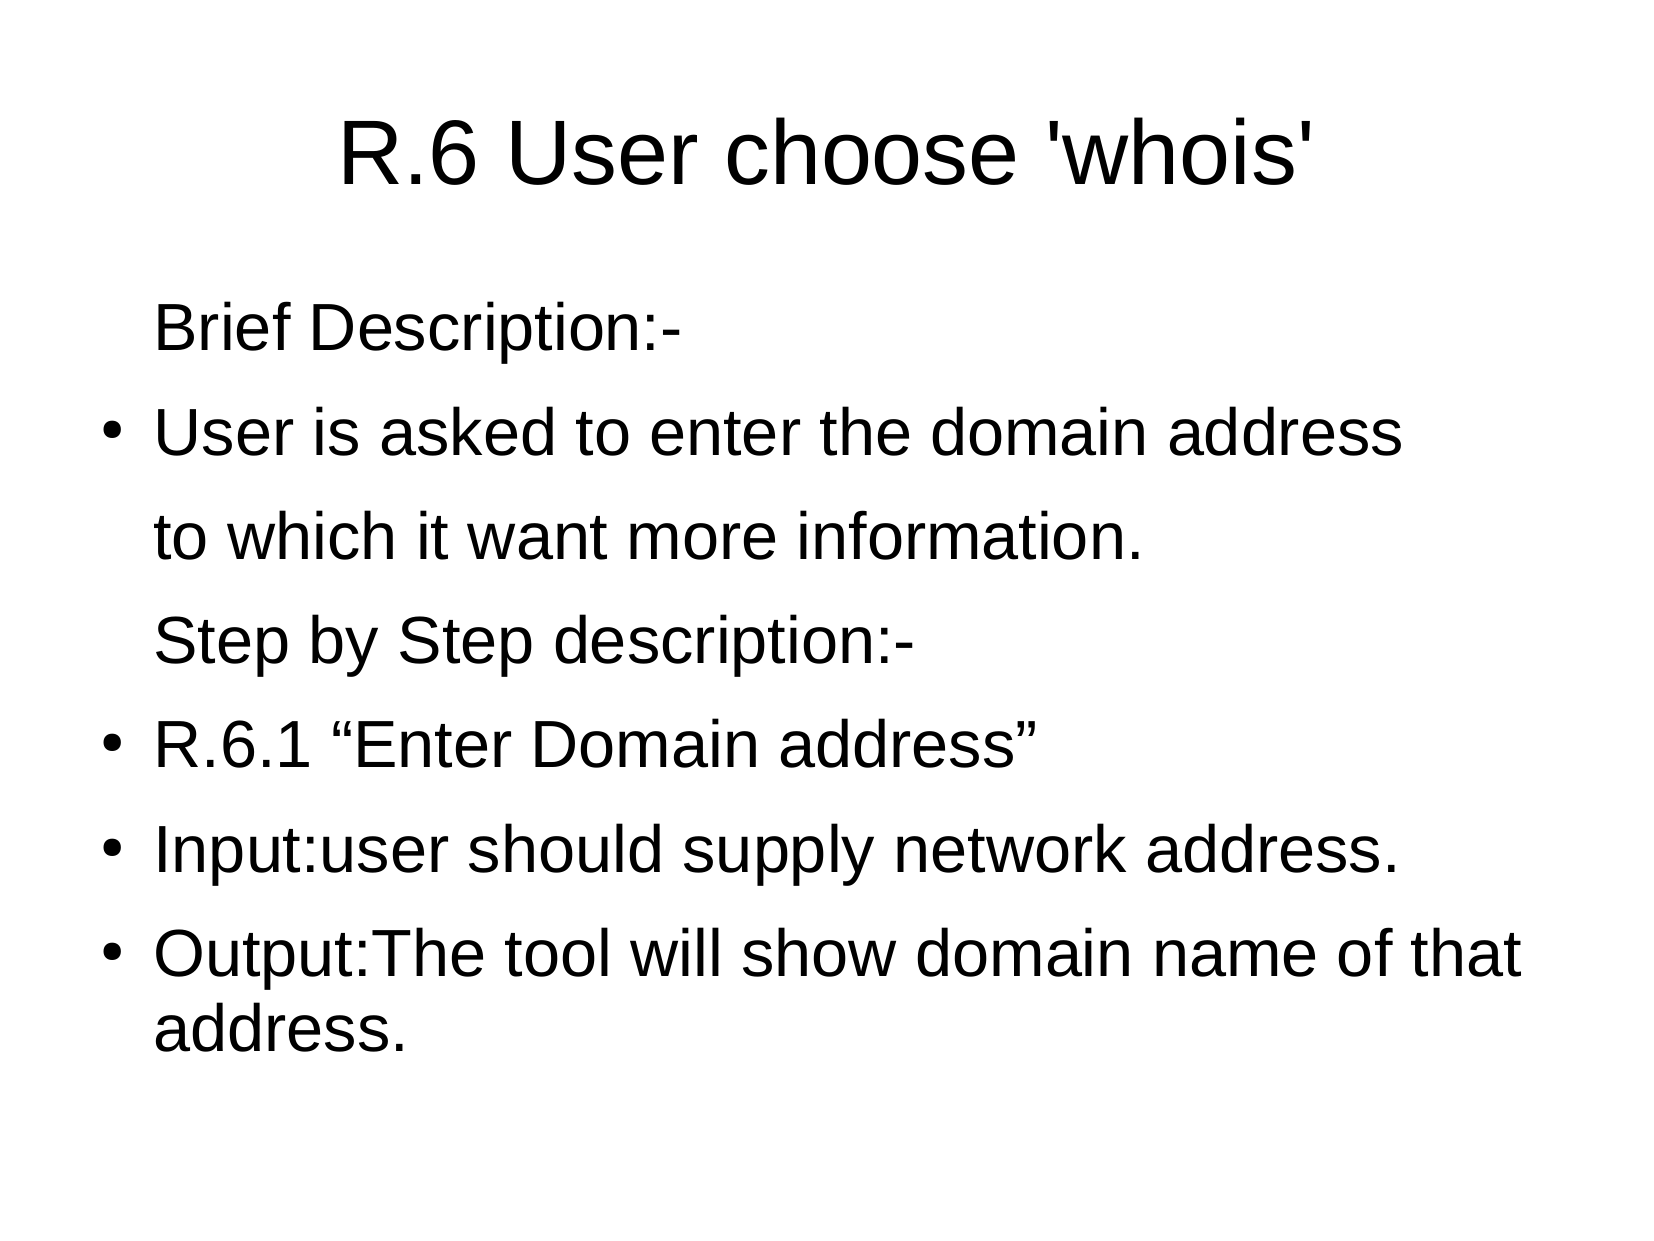

# R.6 User choose 'whois'
Brief Description:-
User is asked to enter the domain address
to which it want more information.
Step by Step description:-
R.6.1 “Enter Domain address”
Input:user should supply network address.
Output:The tool will show domain name of that address.